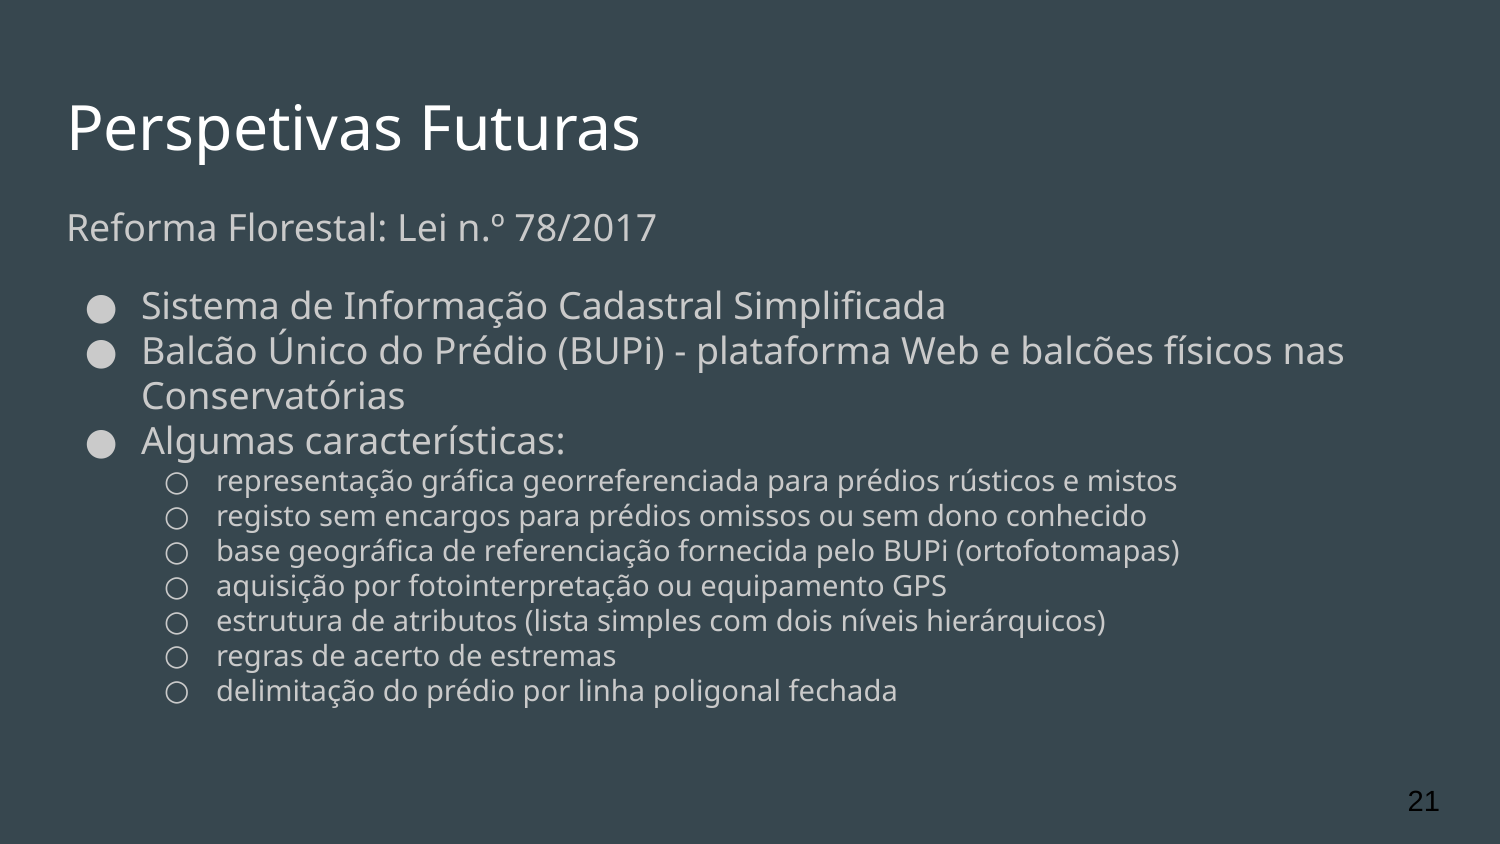

# Perspetivas Futuras
Reforma Florestal: Lei n.º 78/2017
Sistema de Informação Cadastral Simplificada
Balcão Único do Prédio (BUPi) - plataforma Web e balcões físicos nas Conservatórias
Algumas características:
representação gráfica georreferenciada para prédios rústicos e mistos
registo sem encargos para prédios omissos ou sem dono conhecido
base geográfica de referenciação fornecida pelo BUPi (ortofotomapas)
aquisição por fotointerpretação ou equipamento GPS
estrutura de atributos (lista simples com dois níveis hierárquicos)
regras de acerto de estremas
delimitação do prédio por linha poligonal fechada